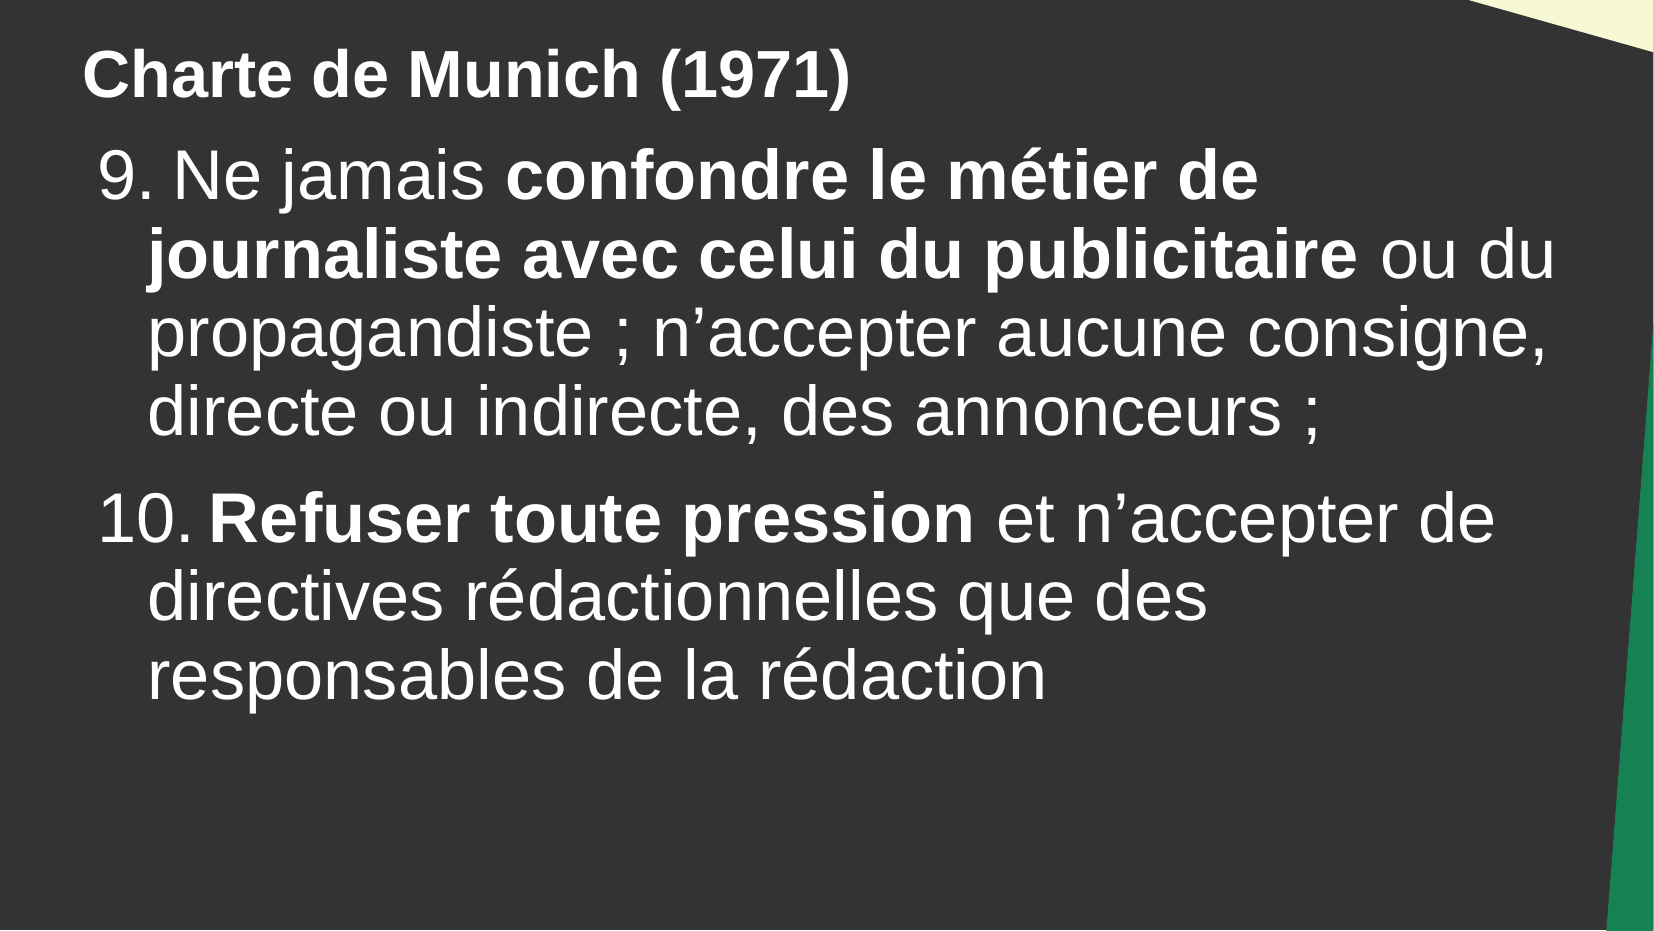

# Charte de Munich (1971)
 Ne jamais confondre le métier de journaliste avec celui du publicitaire ou du propagandiste ; n’accepter aucune consigne, directe ou indirecte, des annonceurs ;
 Refuser toute pression et n’accepter de directives rédactionnelles que des responsables de la rédaction